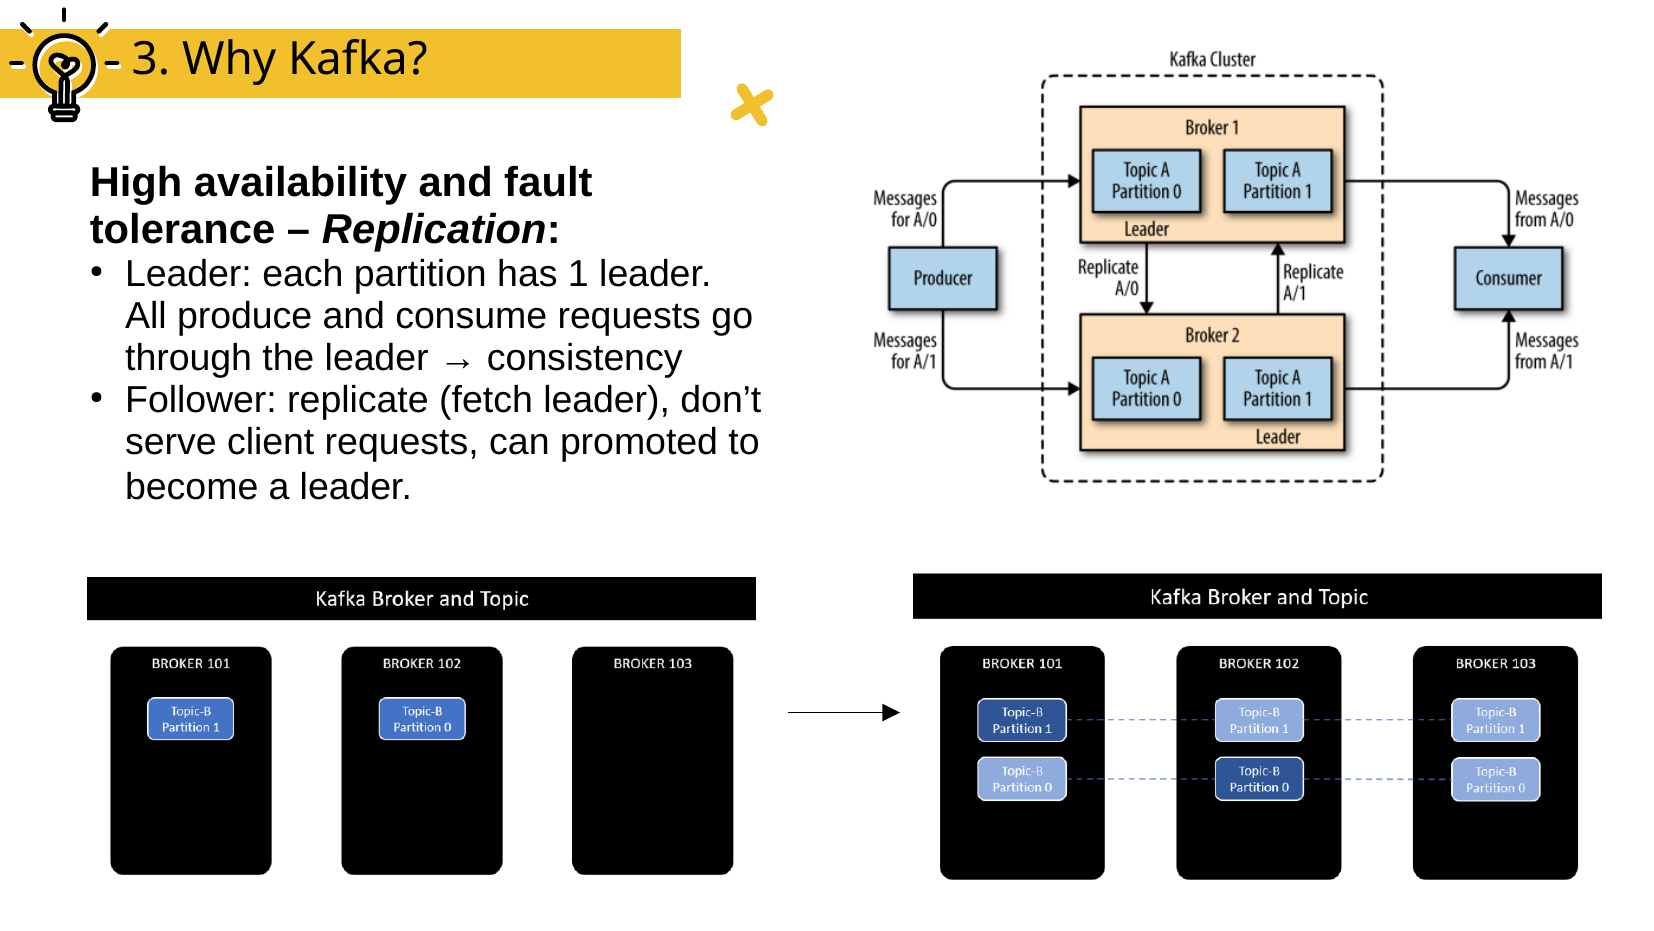

# 3. Why Kafka?
High availability and fault tolerance – Replication:
Leader: each partition has 1 leader.
All produce and consume requests go through the leader → consistency
Follower: replicate (fetch leader), don’t serve client requests, can promoted to become a leader.